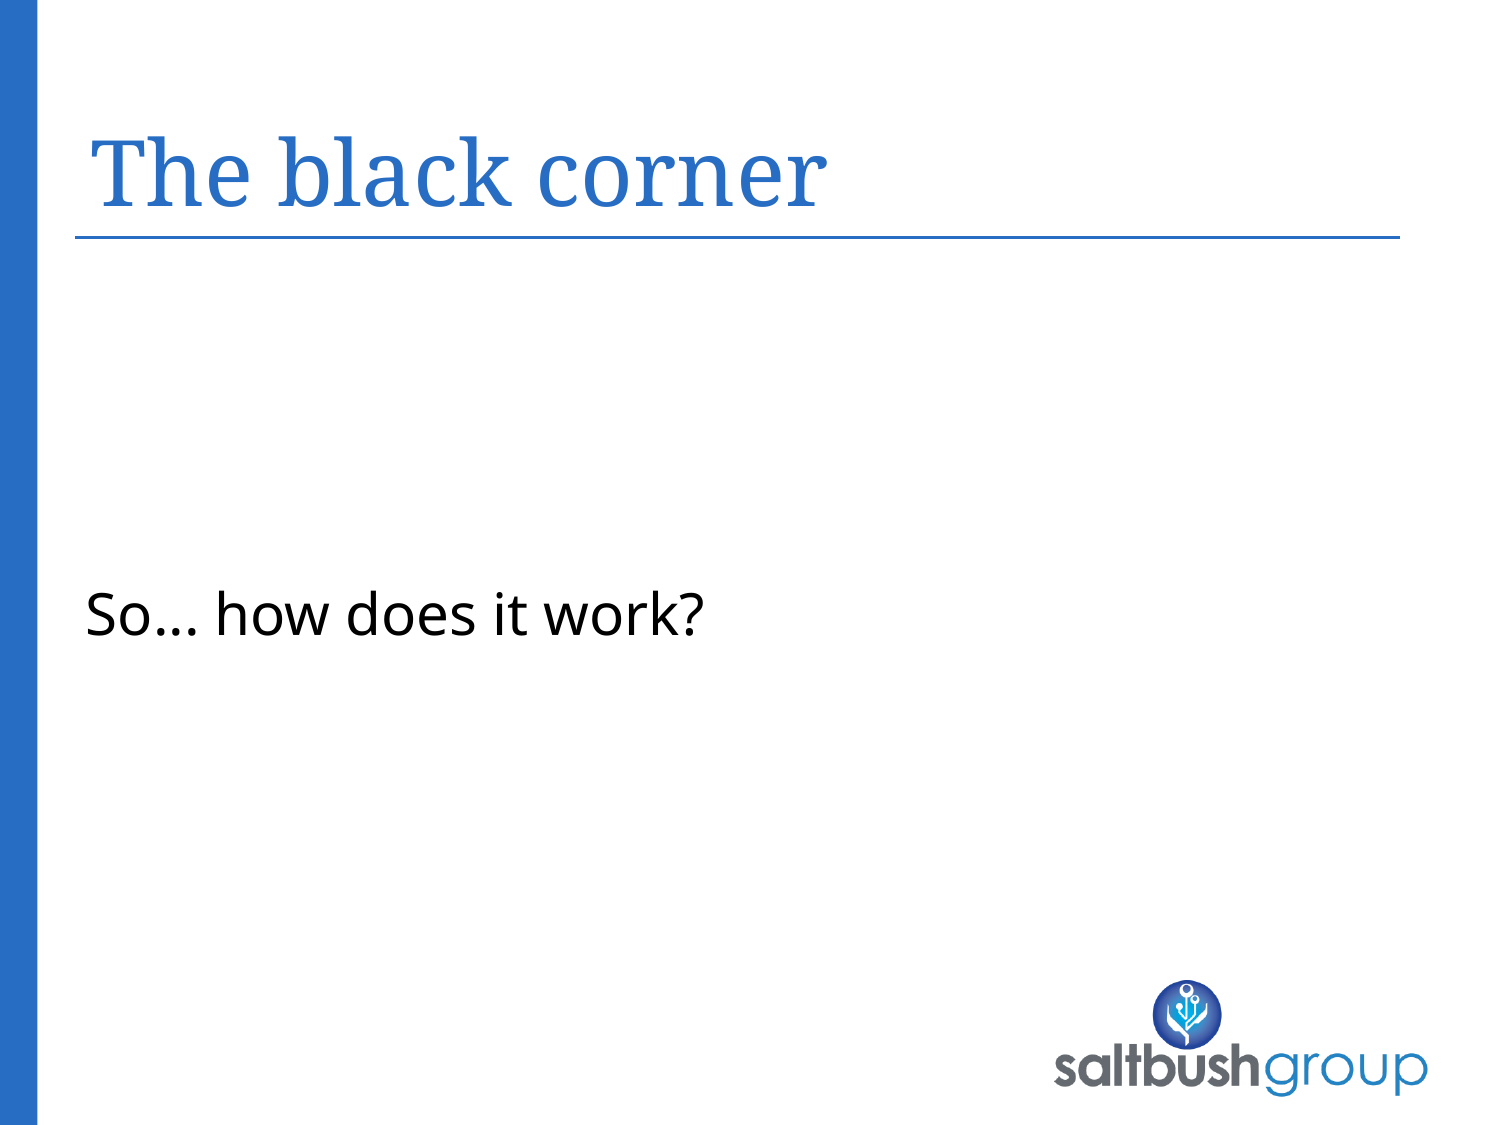

# The black corner
So... how does it work?